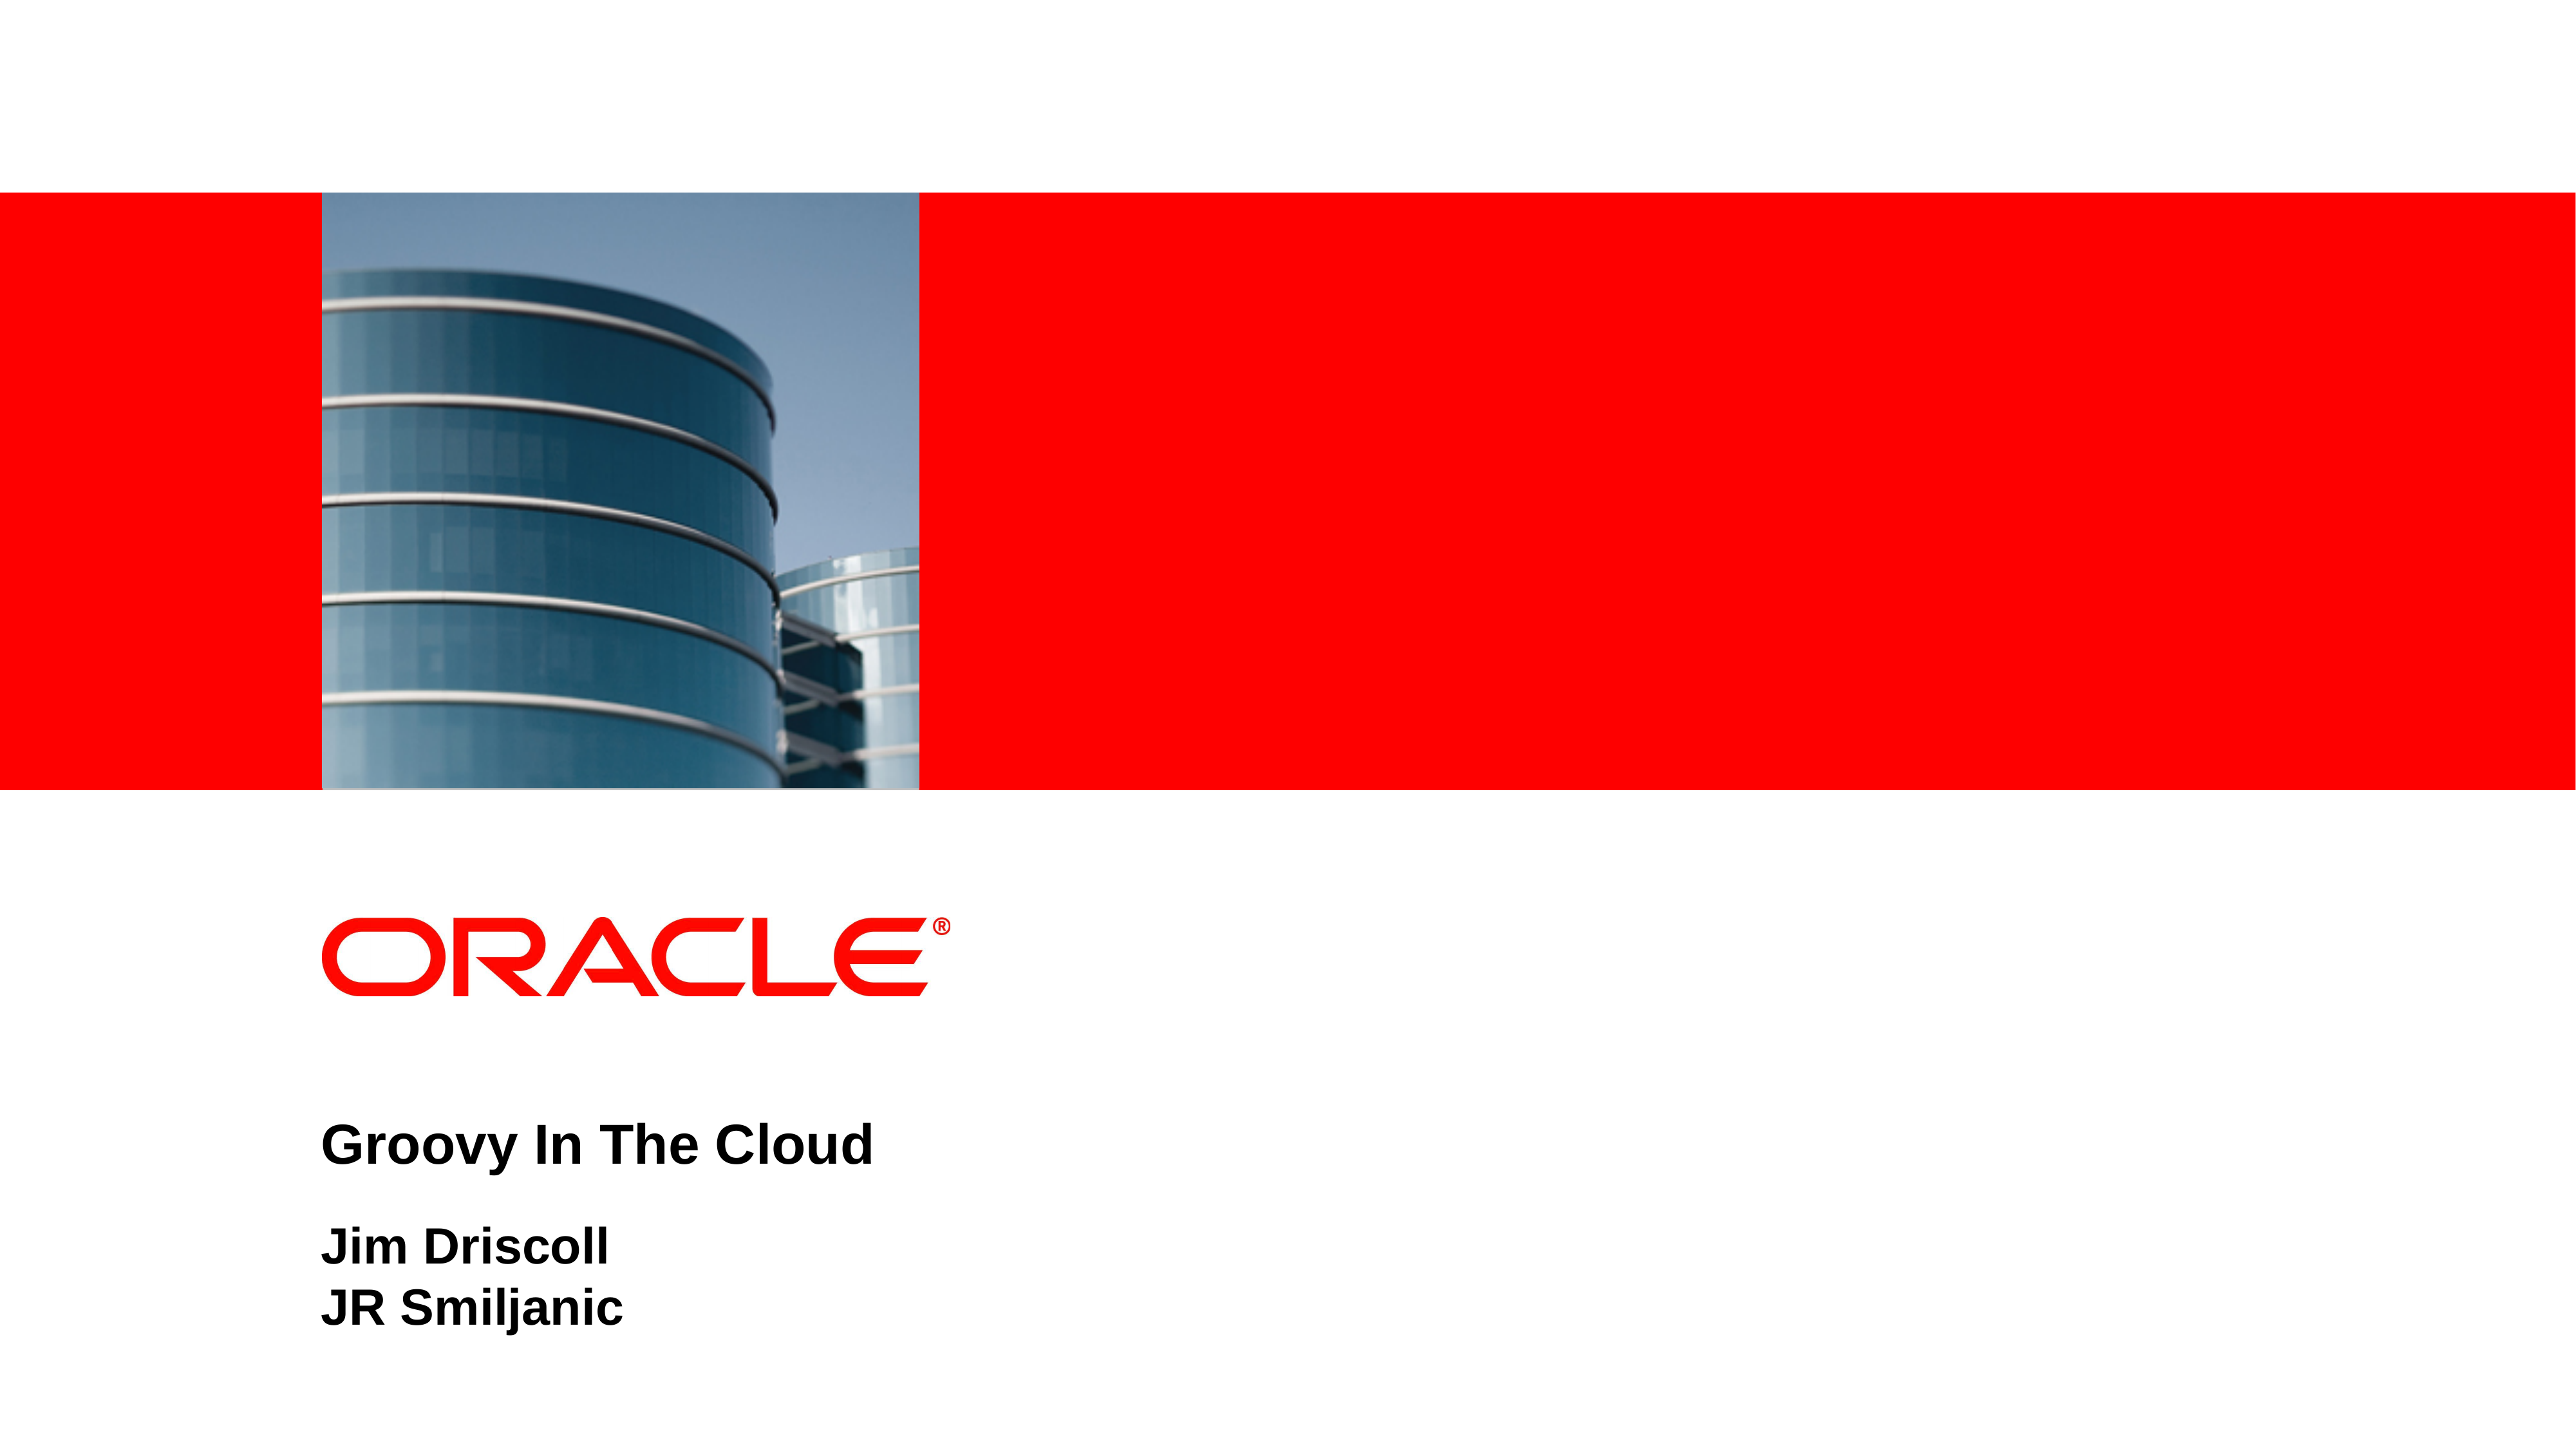

Groovy In The Cloud
Jim Driscoll
JR Smiljanic